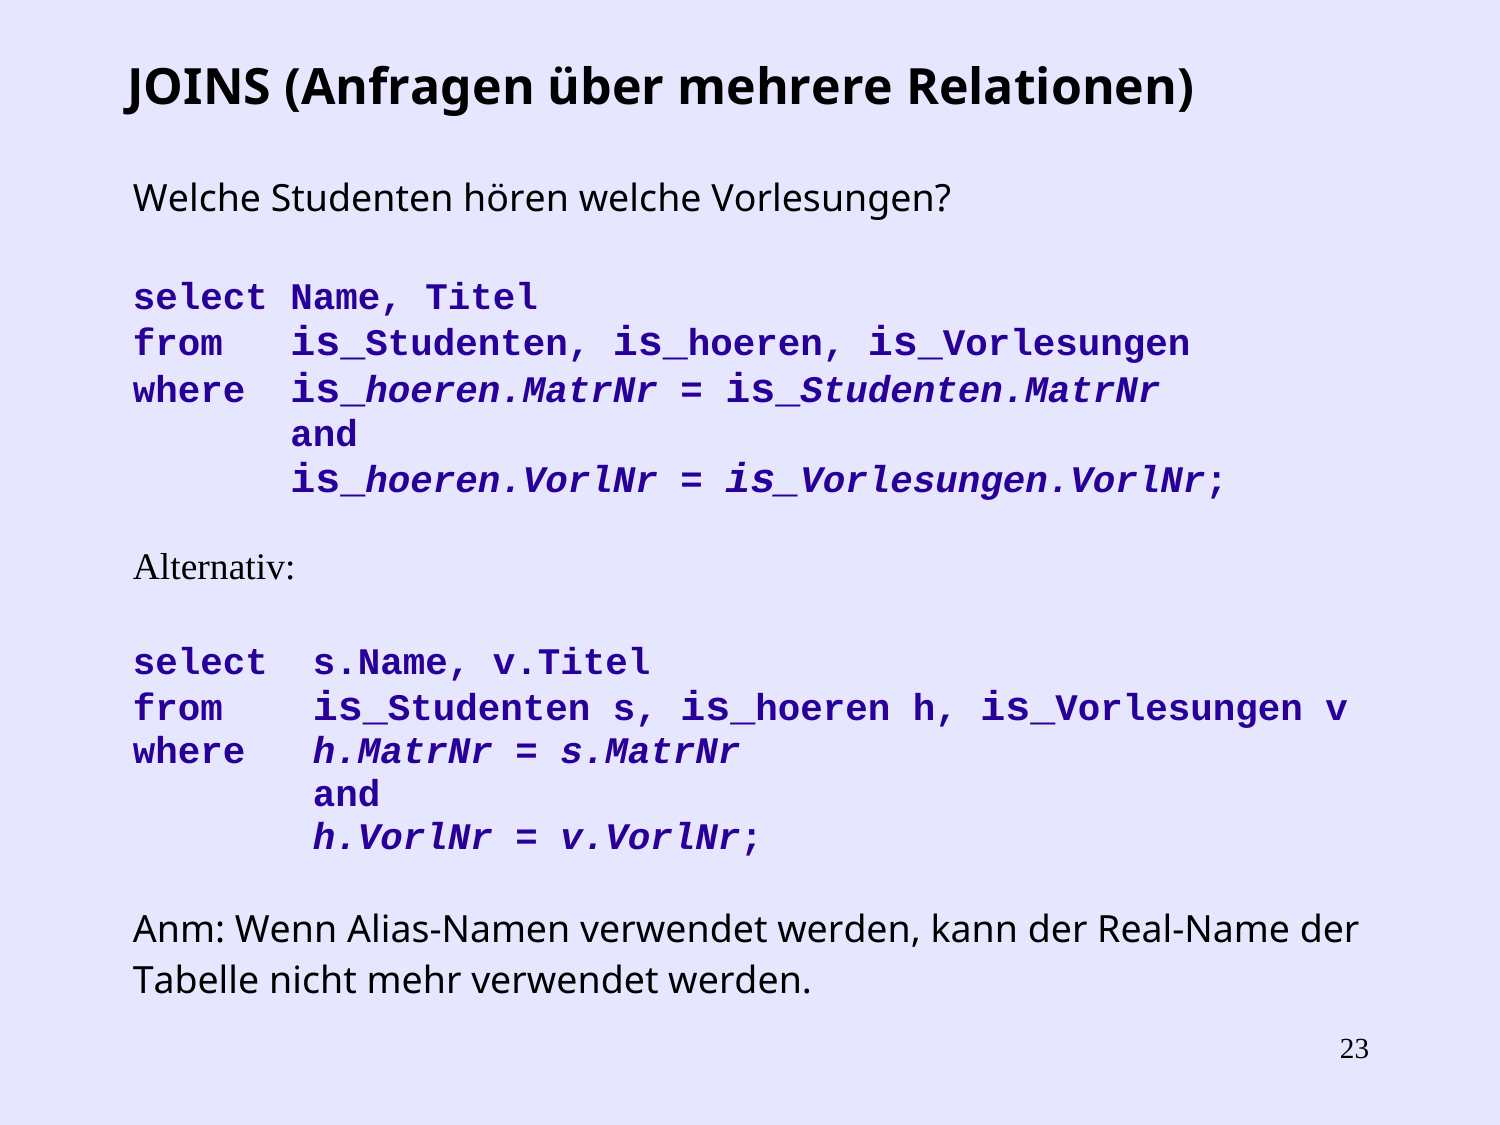

# JOINS (Anfragen über mehrere Relationen)‏
Welche Studenten hören welche Vorlesungen?
select Name, Titel
from is_Studenten, is_hoeren, is_Vorlesungen
where is_hoeren.MatrNr = is_Studenten.MatrNr
 and
 is_hoeren.VorlNr = is_Vorlesungen.VorlNr;
Alternativ:
select s.Name, v.Titel
from is_Studenten s, is_hoeren h, is_Vorlesungen v
where h.MatrNr = s.MatrNr
 and
 h.VorlNr = v.VorlNr;
Anm: Wenn Alias-Namen verwendet werden, kann der Real-Name der Tabelle nicht mehr verwendet werden.
23